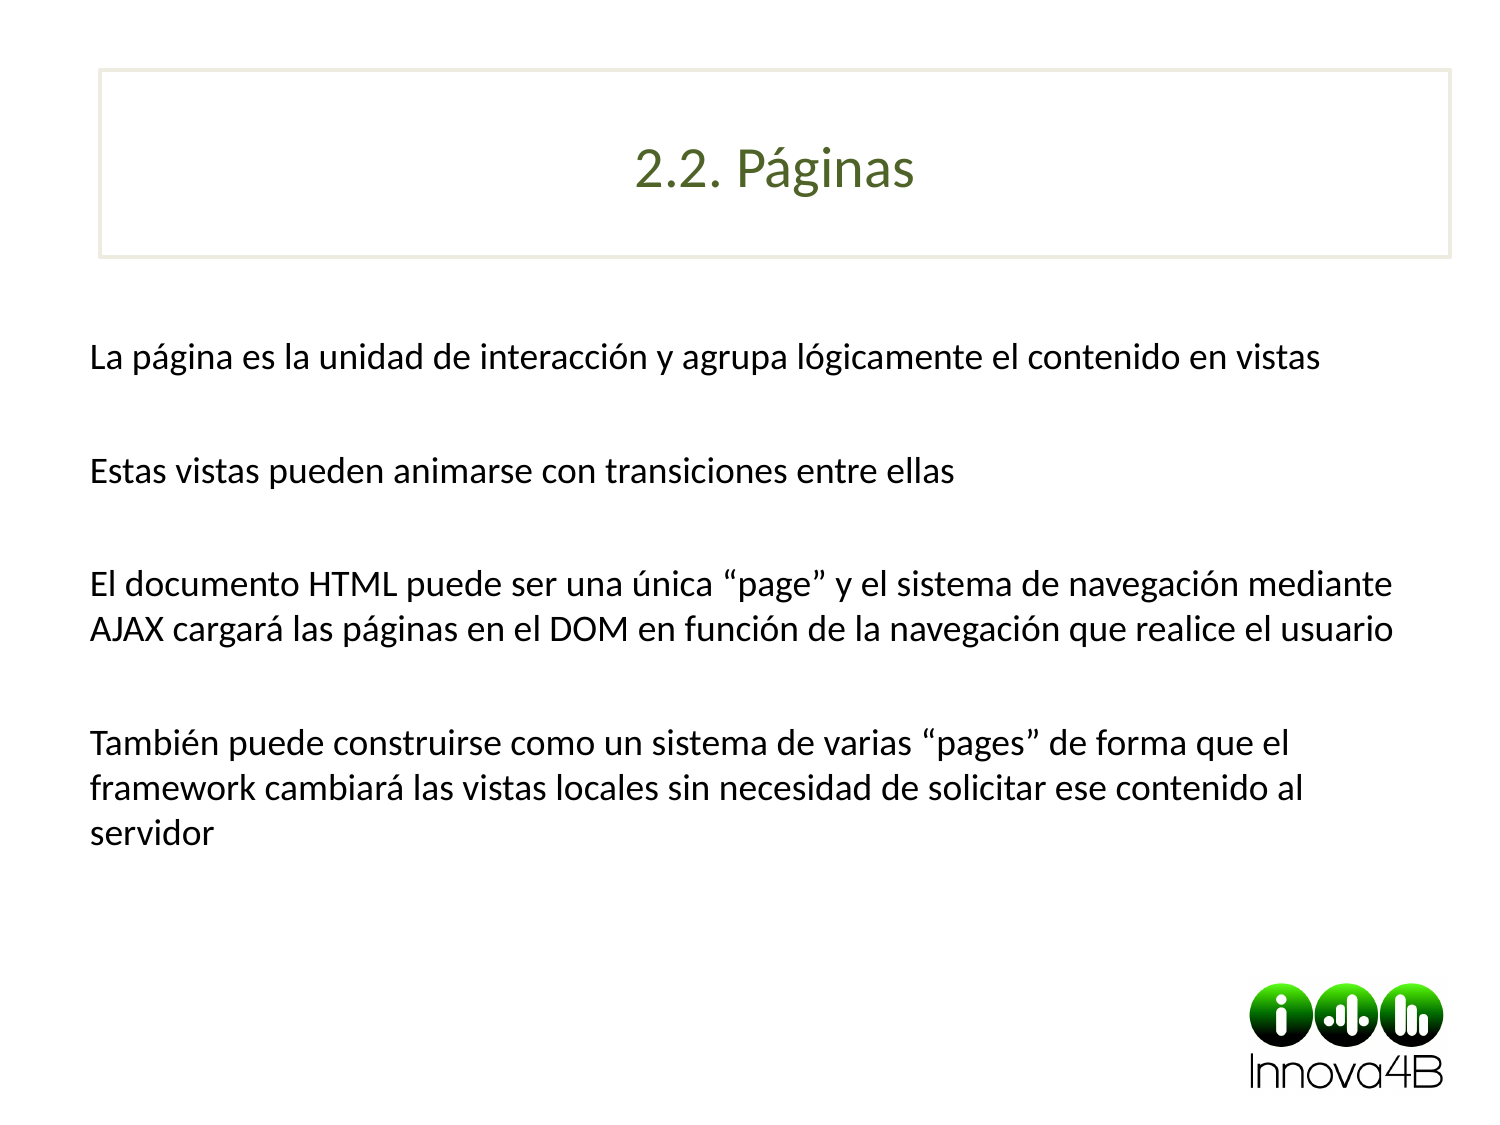

2.2. Páginas
La página es la unidad de interacción y agrupa lógicamente el contenido en vistas
Estas vistas pueden animarse con transiciones entre ellas
El documento HTML puede ser una única “page” y el sistema de navegación mediante AJAX cargará las páginas en el DOM en función de la navegación que realice el usuario
También puede construirse como un sistema de varias “pages” de forma que el framework cambiará las vistas locales sin necesidad de solicitar ese contenido al servidor